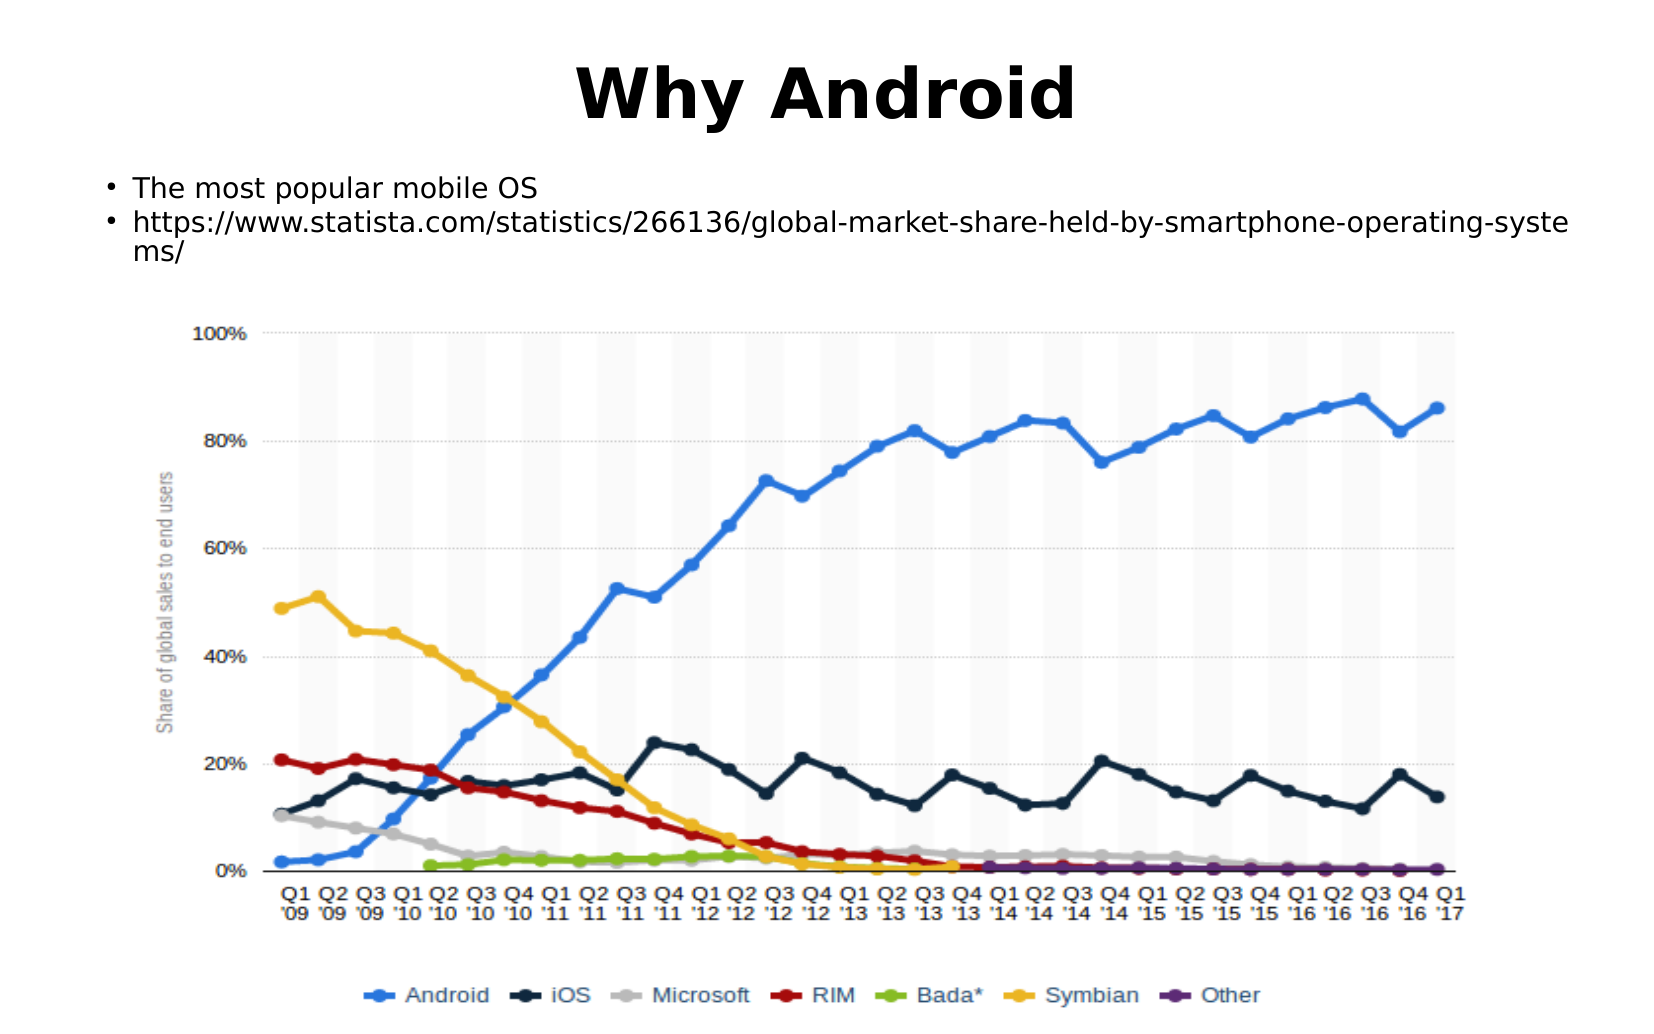

# Why Android
The most popular mobile OS
https://www.statista.com/statistics/266136/global-market-share-held-by-smartphone-operating-systems/